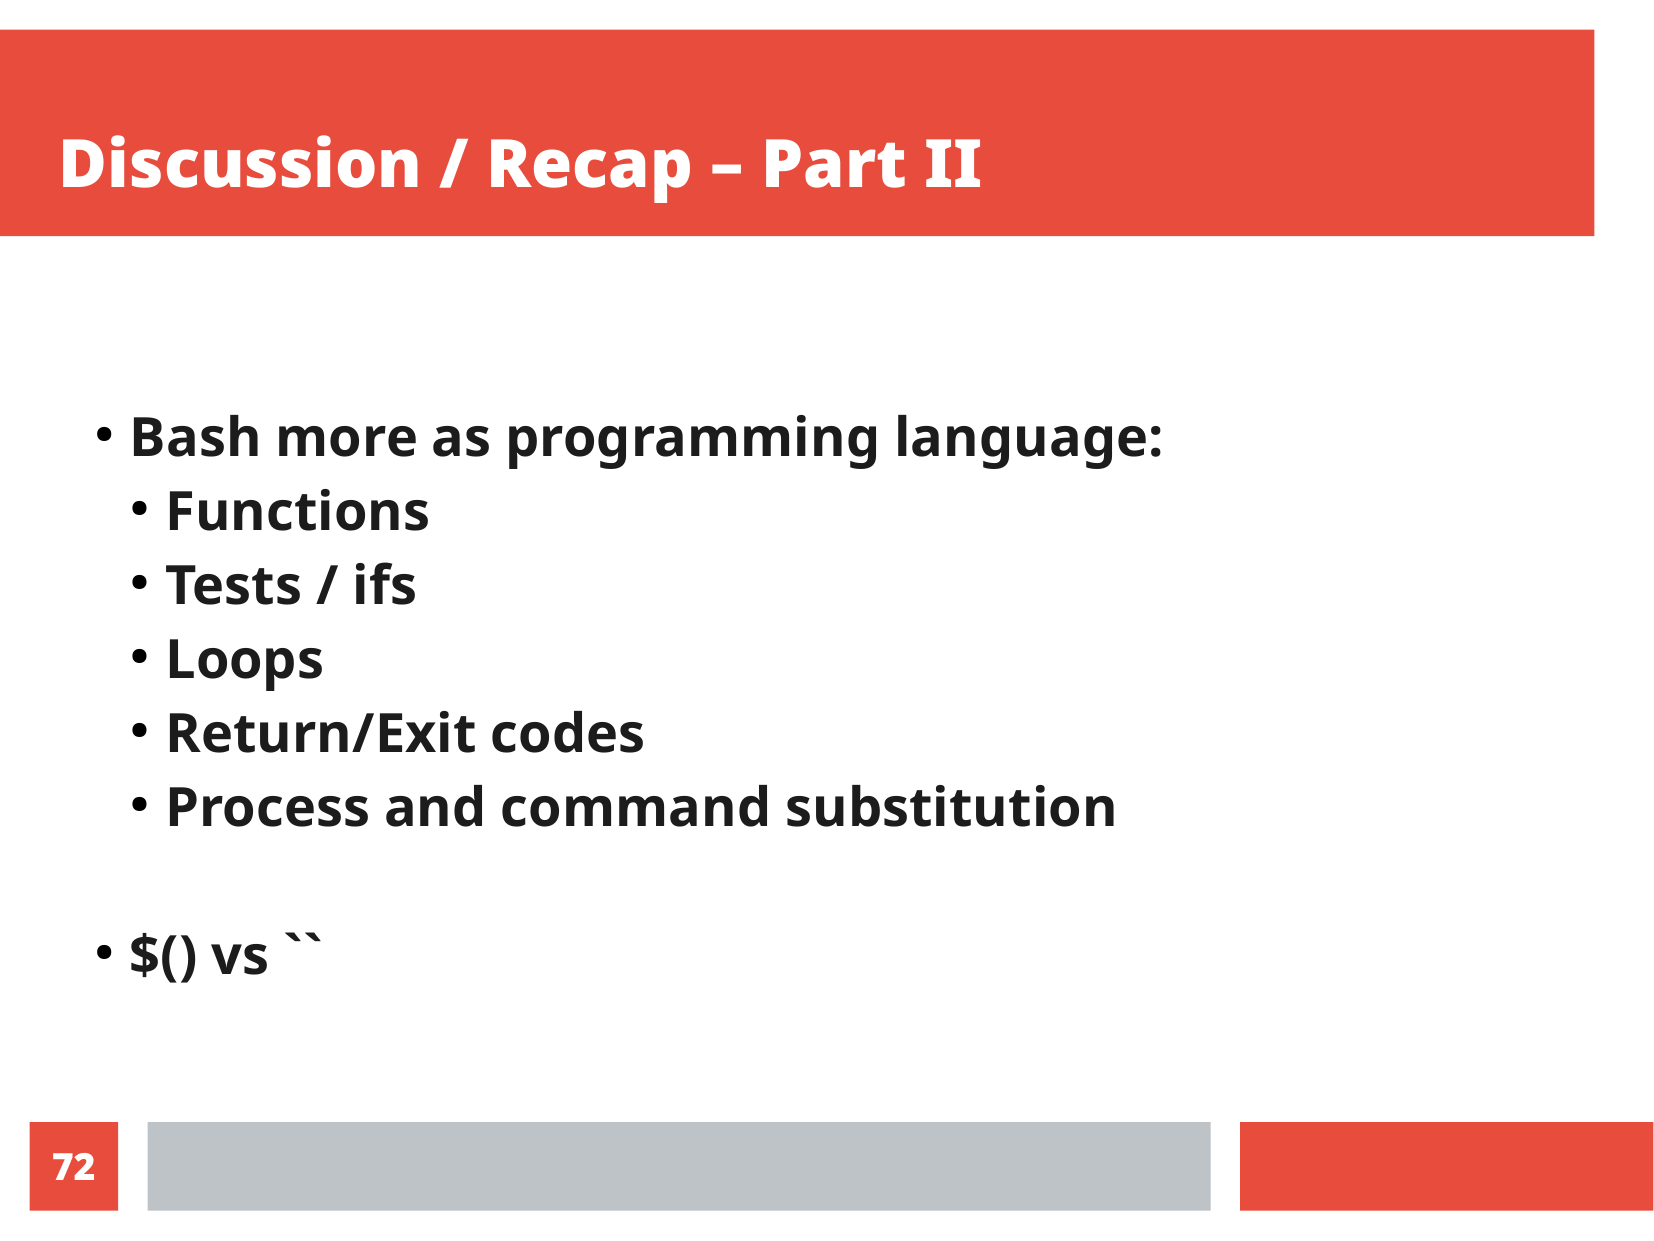

# Discussion / Recap – Part II
Bash more as programming language:
Functions
Tests / ifs
Loops
Return/Exit codes
Process and command substitution
$() vs ``
72